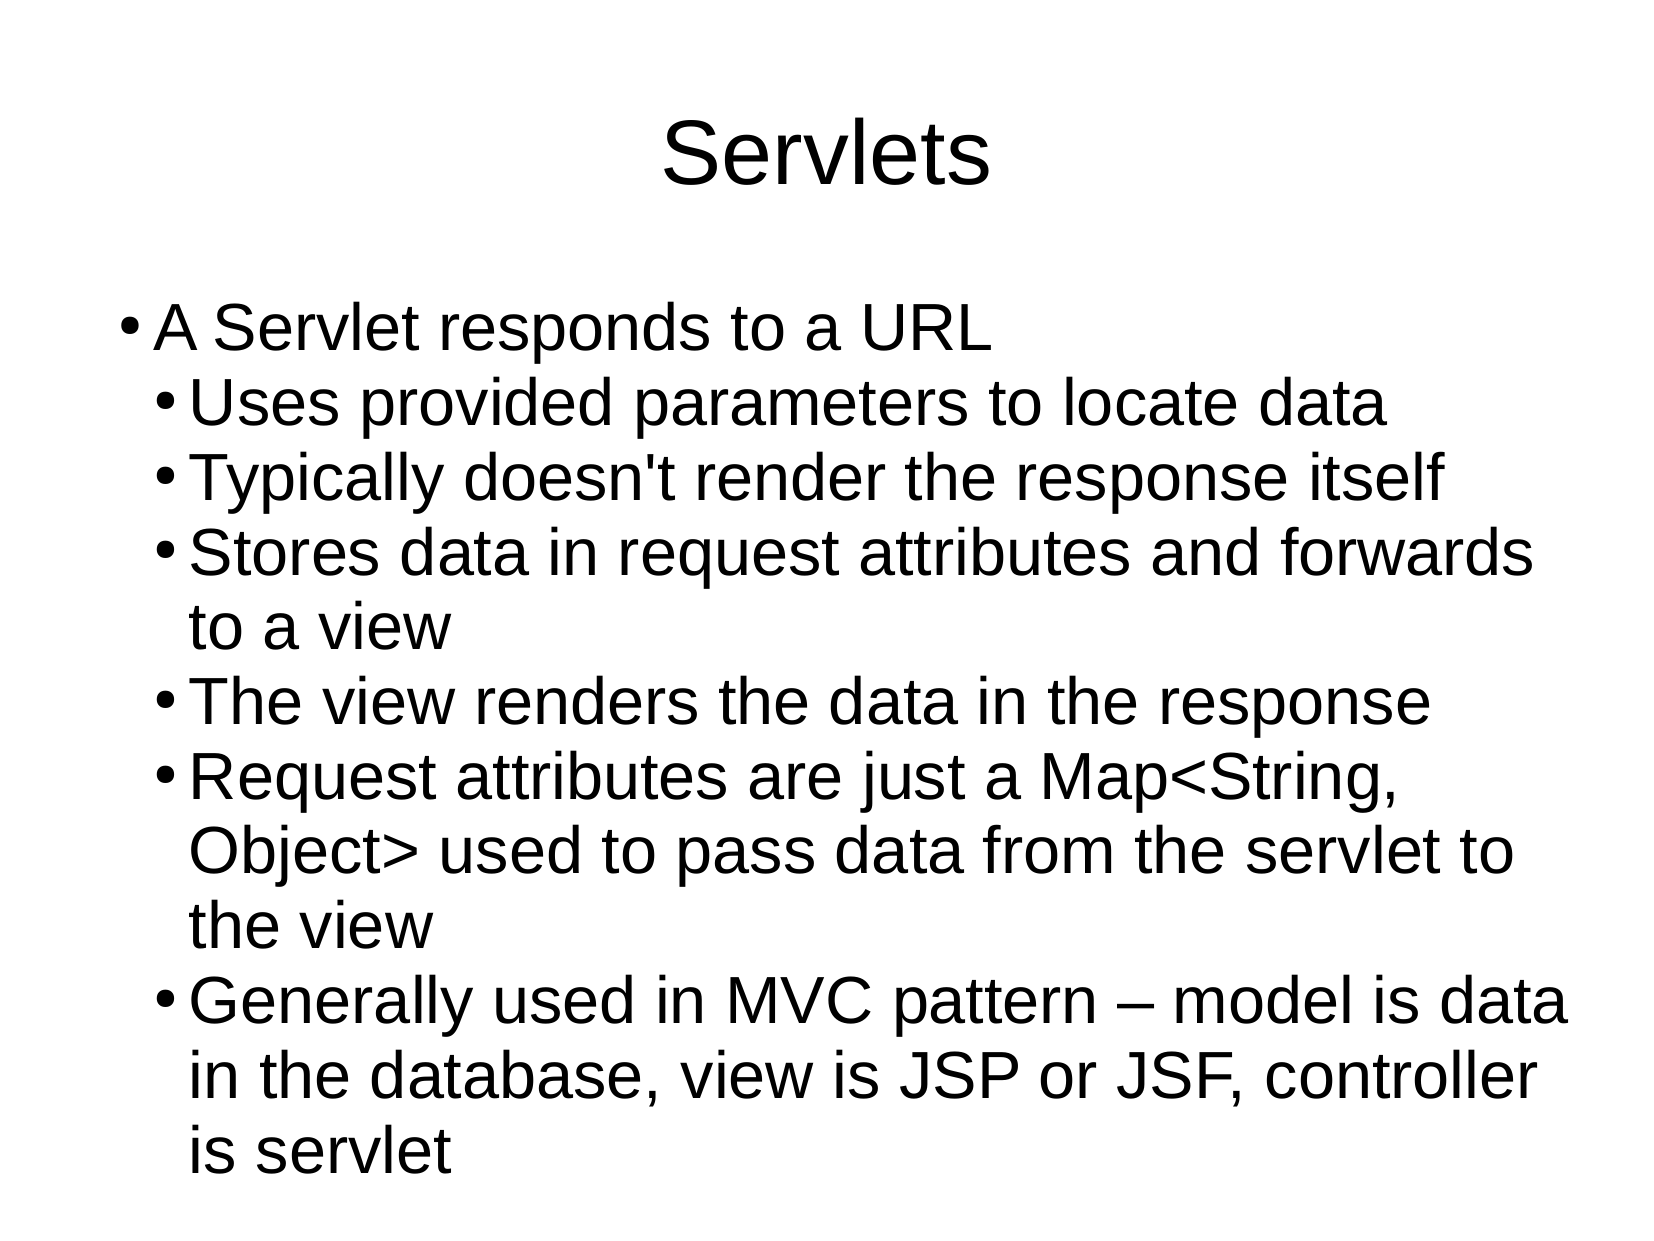

# Servlets
A Servlet responds to a URL
Uses provided parameters to locate data
Typically doesn't render the response itself
Stores data in request attributes and forwards to a view
The view renders the data in the response
Request attributes are just a Map<String, Object> used to pass data from the servlet to the view
Generally used in MVC pattern – model is data in the database, view is JSP or JSF, controller is servlet